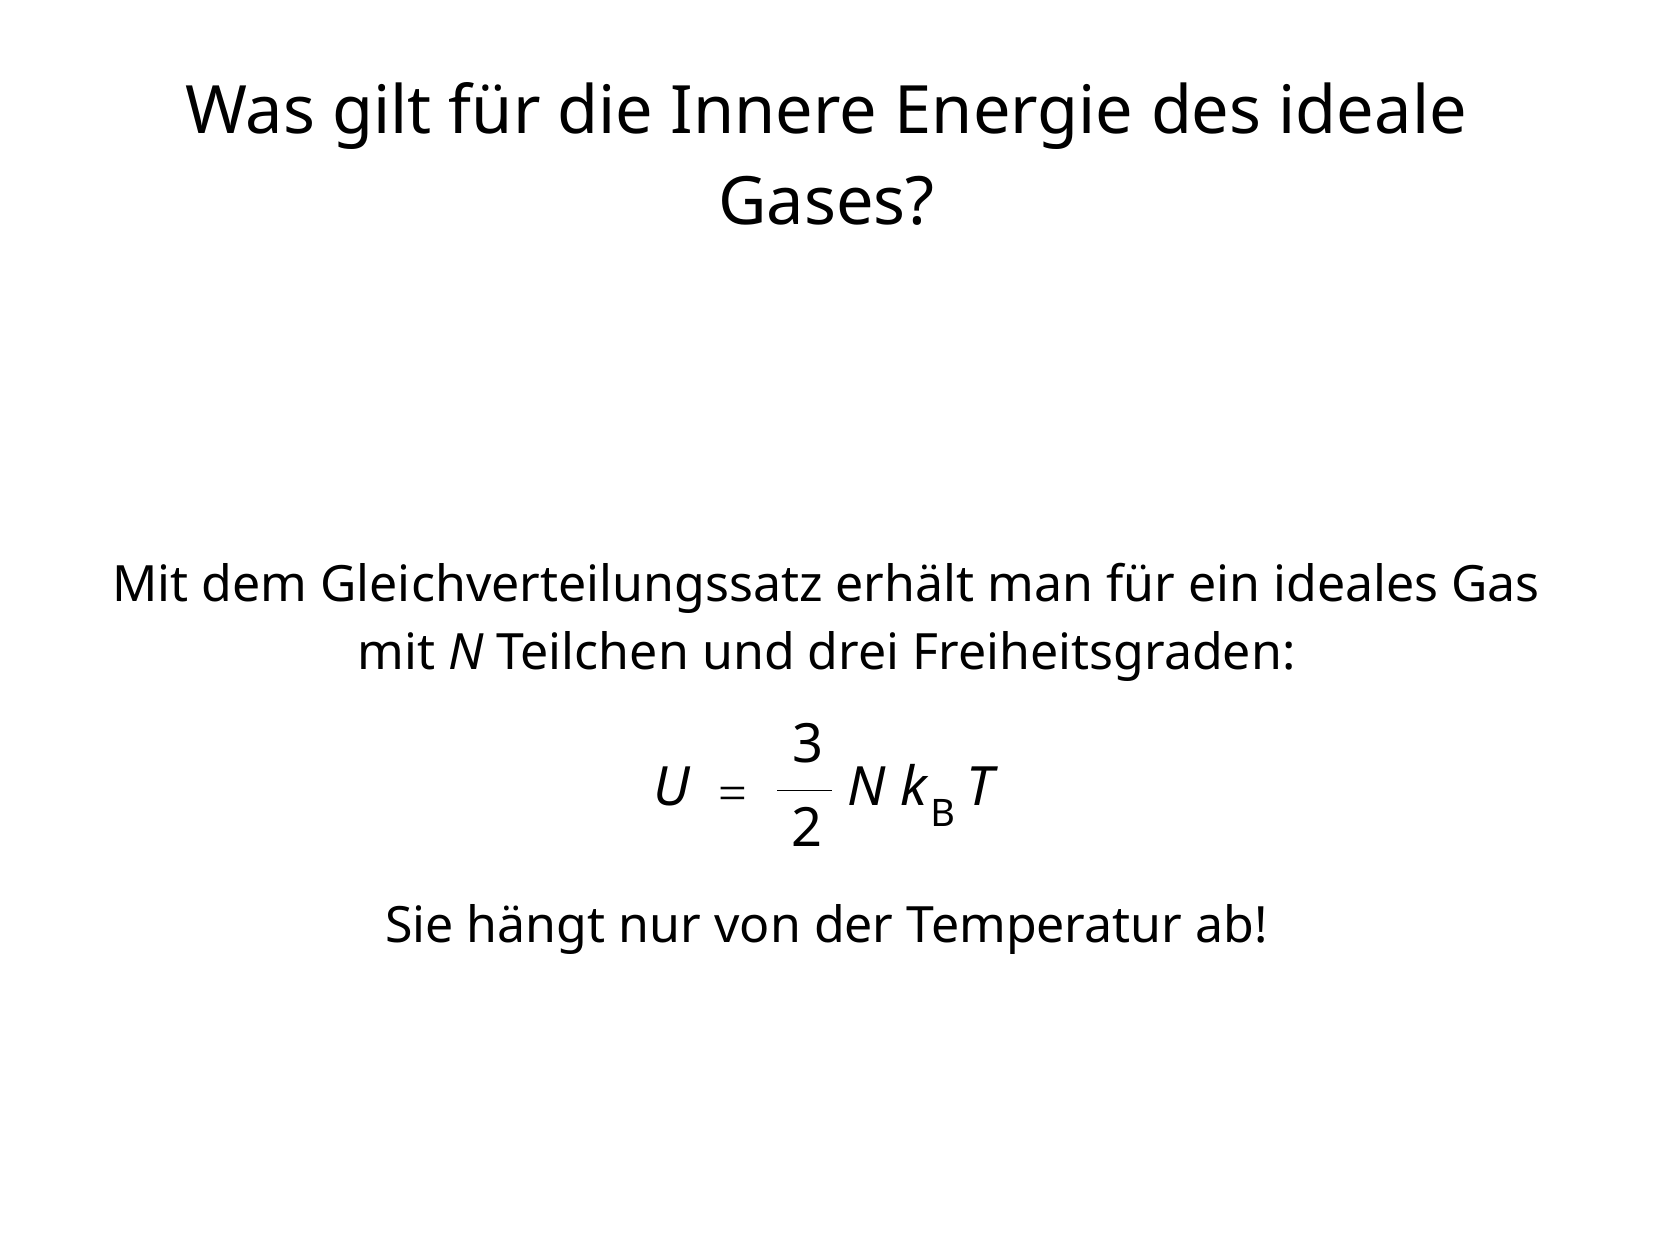

# Was gilt für die Innere Energie des ideale Gases?
Mit dem Gleichverteilungssatz erhält man für ein ideales Gas mit N Teilchen und drei Freiheitsgraden:
Sie hängt nur von der Temperatur ab!